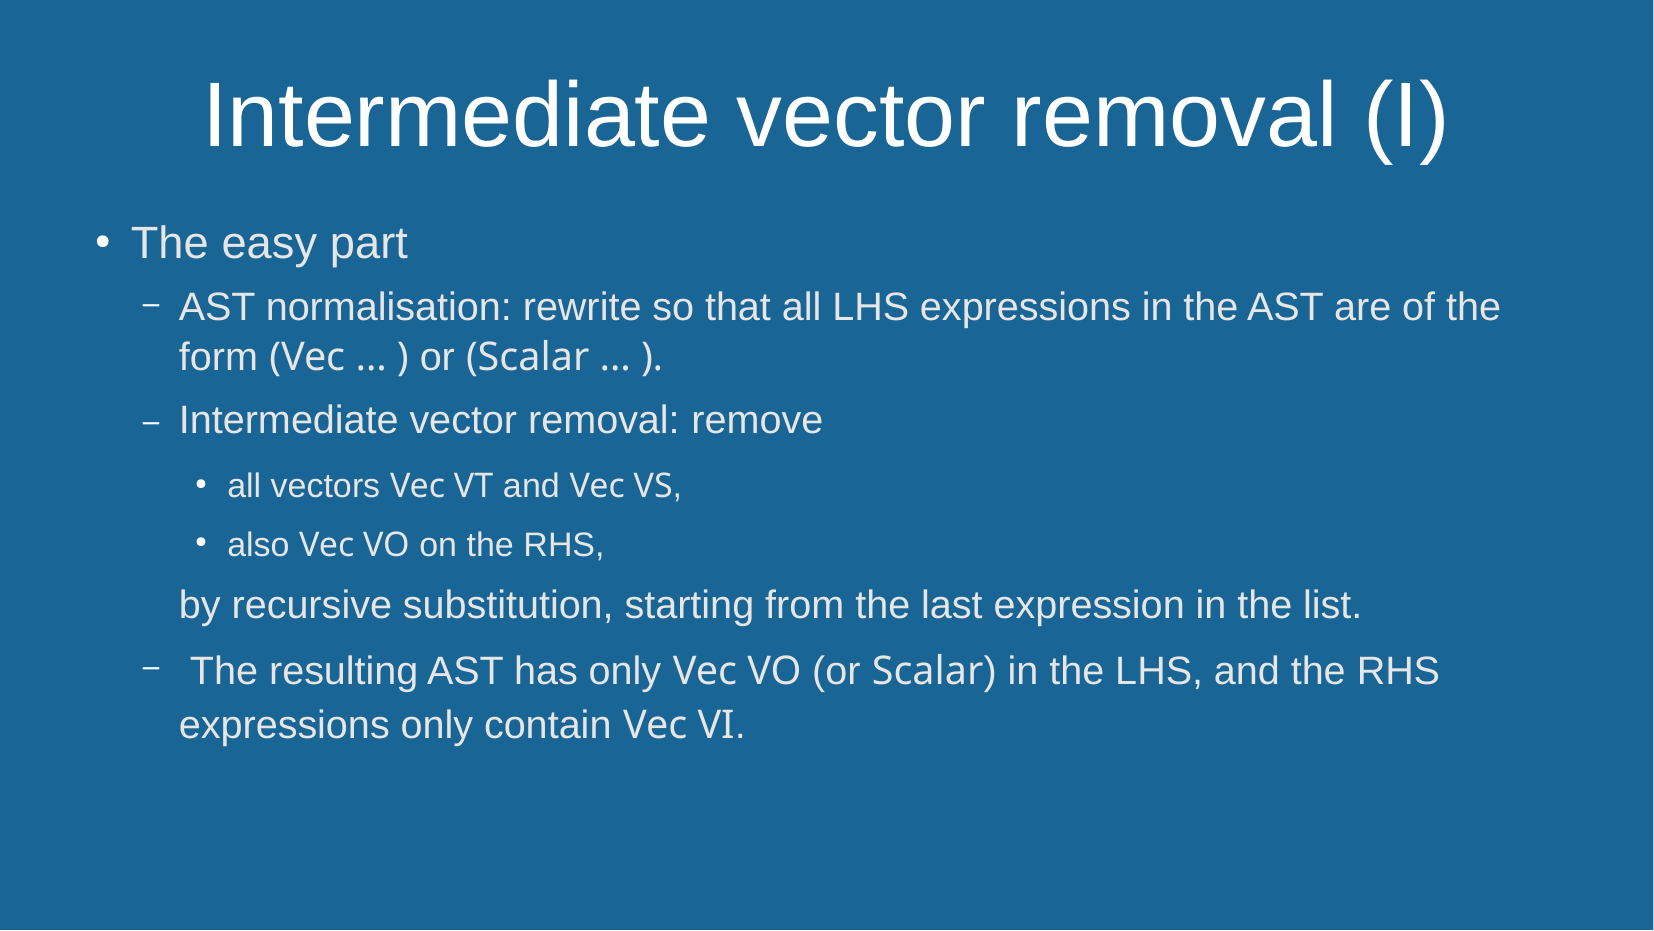

# Intermediate vector removal (I)
The easy part
AST normalisation: rewrite so that all LHS expressions in the AST are of the form (Vec … ) or (Scalar … ).
Intermediate vector removal: ﻿remove
all vectors Vec VT and Vec VS,
also Vec VO on the RHS,
by recursive substitution, starting from the last expression in the list.
 The resulting AST has only Vec VO (or Scalar) in the LHS, and the RHS expressions only contain Vec VI.